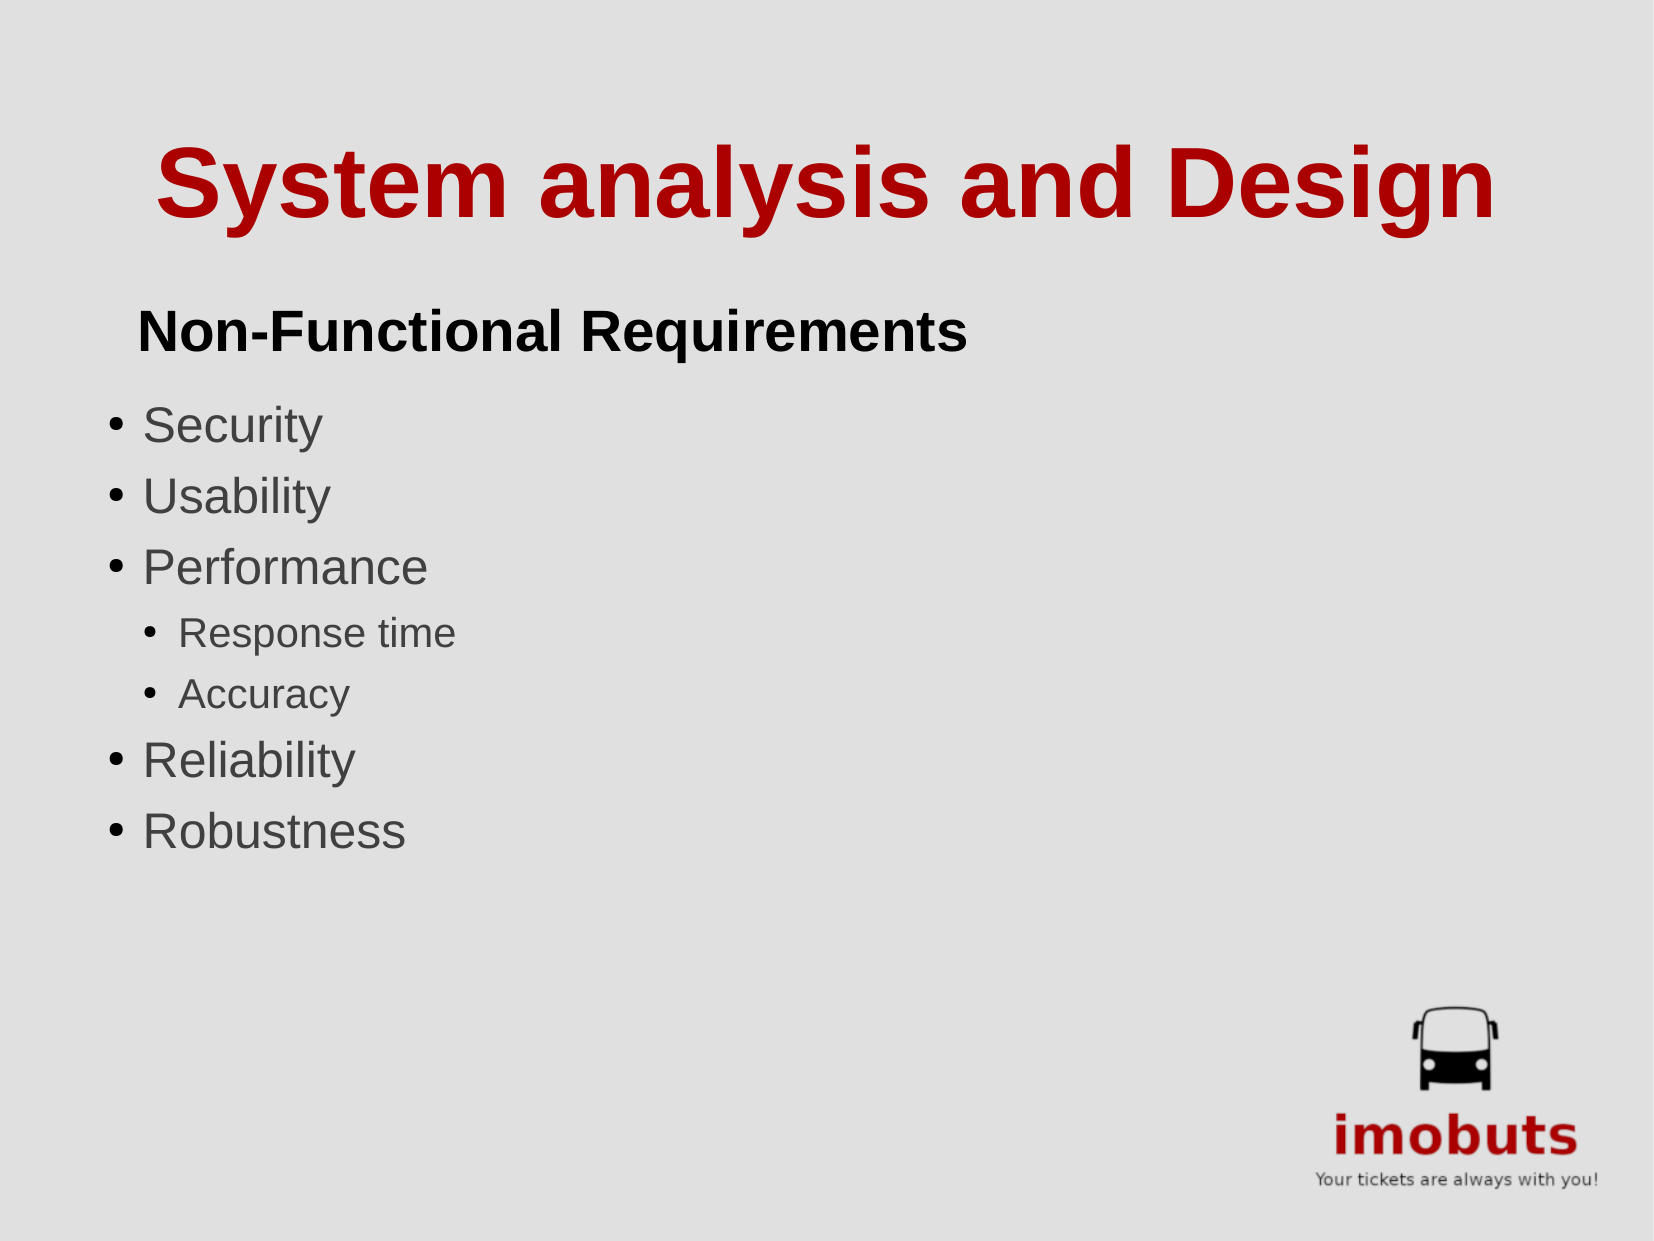

System analysis and Design
Non-Functional Requirements
Security
Usability
Performance
Response time
Accuracy
Reliability
Robustness